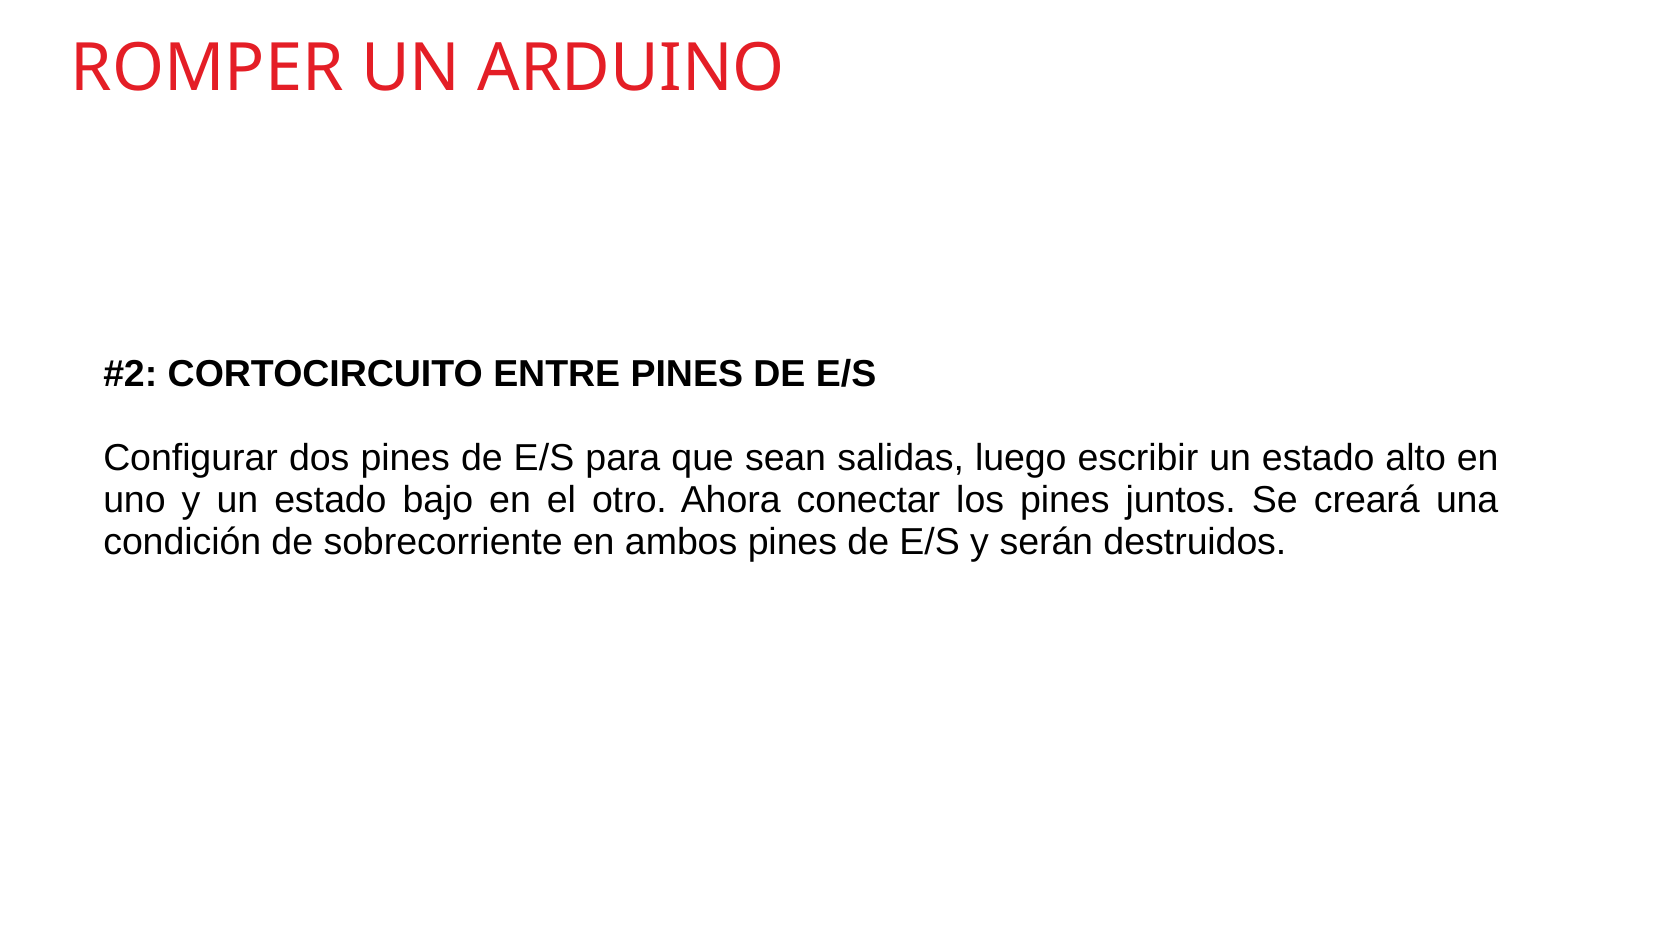

# ROMPER UN ARDUINO
#2: CORTOCIRCUITO ENTRE PINES DE E/S
Configurar dos pines de E/S para que sean salidas, luego escribir un estado alto en uno y un estado bajo en el otro. Ahora conectar los pines juntos. Se creará una condición de sobrecorriente en ambos pines de E/S y serán destruidos.